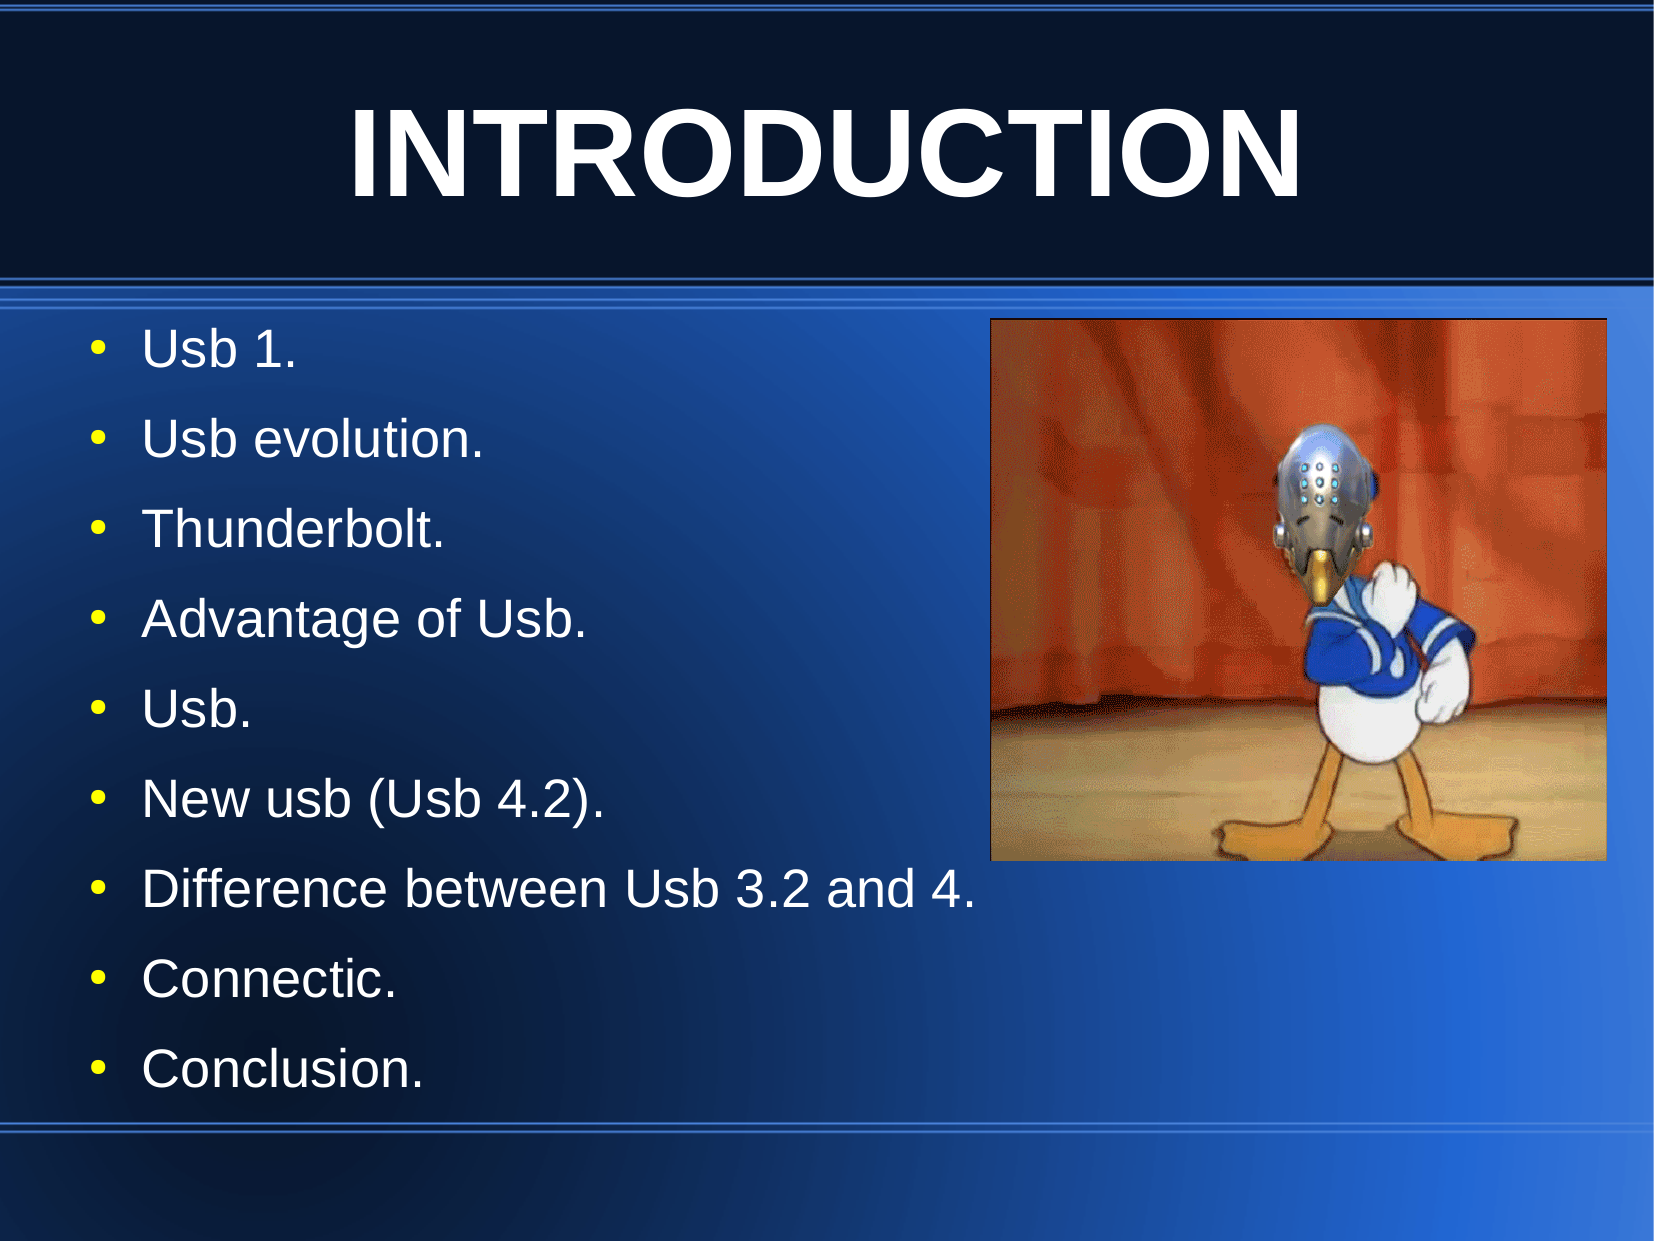

# INTRODUCTION
Usb 1.
Usb evolution.
Thunderbolt.
Advantage of Usb.
Usb.
New usb (Usb 4.2).
Difference between Usb 3.2 and 4.
Connectic.
Conclusion.